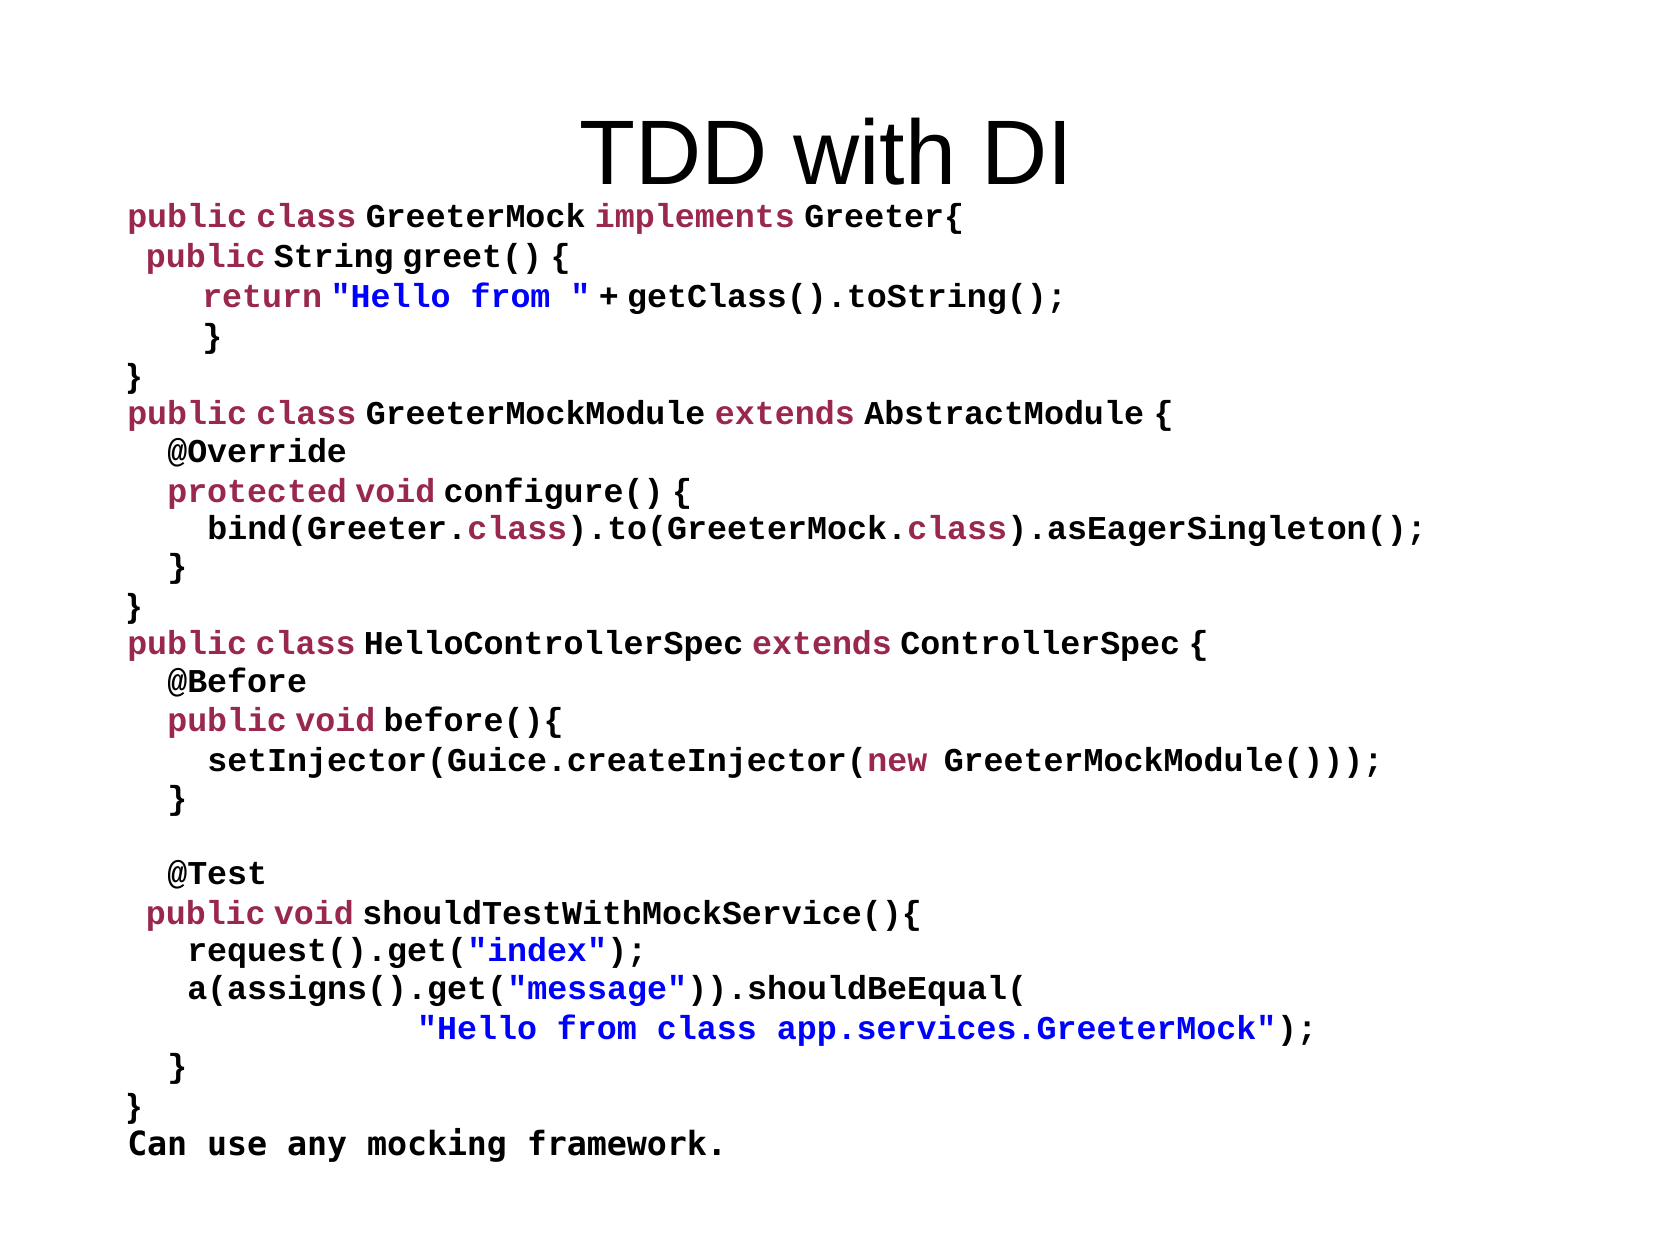

# TDD with DI
public class GreeterMock implements Greeter{
 public String greet() {
	return "Hello from " + getClass().toString();
 	}
}
public class GreeterMockModule extends AbstractModule {
 @Override
 protected void configure() {
 bind(Greeter.class).to(GreeterMock.class).asEagerSingleton();
 }
}
public class HelloControllerSpec extends ControllerSpec {
 @Before
 public void before(){
 setInjector(Guice.createInjector(new GreeterMockModule()));
 }
 @Test
 public void shouldTestWithMockService(){
 request().get("index");
 a(assigns().get("message")).shouldBeEqual(
			 "Hello from class app.services.GreeterMock");
 }
}
Can use any mocking framework.